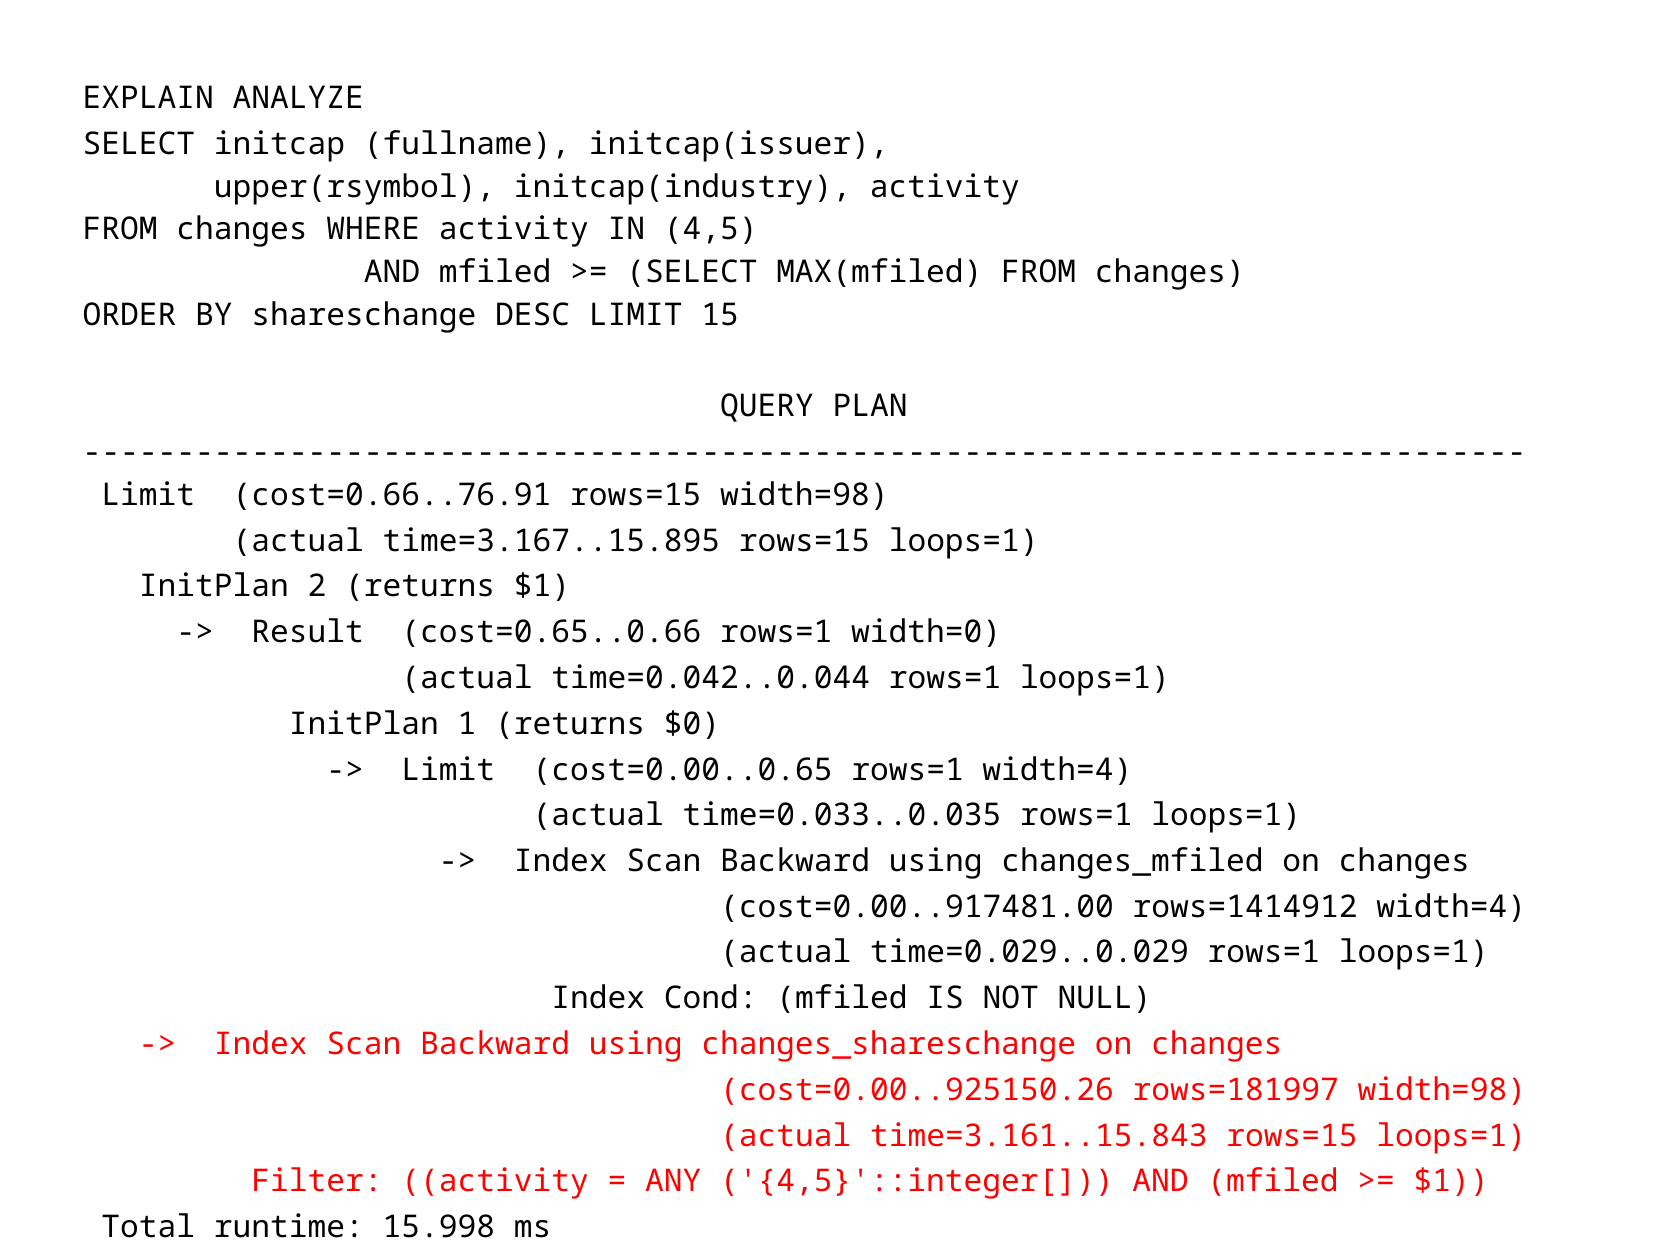

# EXPLAIN ANALYZE
SELECT initcap (fullname), initcap(issuer),
 upper(rsymbol), initcap(industry), activity
FROM changes WHERE activity IN (4,5)
 AND mfiled >= (SELECT MAX(mfiled) FROM changes)
ORDER BY shareschange DESC LIMIT 15
 QUERY PLAN
----------------------------------------------------------------------------- Limit (cost=0.66..76.91 rows=15 width=98)
 (actual time=3.167..15.895 rows=15 loops=1)
 InitPlan 2 (returns $1)
 -> Result (cost=0.65..0.66 rows=1 width=0)
 (actual time=0.042..0.044 rows=1 loops=1)
 InitPlan 1 (returns $0)
 -> Limit (cost=0.00..0.65 rows=1 width=4)
 (actual time=0.033..0.035 rows=1 loops=1)
 -> Index Scan Backward using changes_mfiled on changes
 (cost=0.00..917481.00 rows=1414912 width=4)
 (actual time=0.029..0.029 rows=1 loops=1)
 Index Cond: (mfiled IS NOT NULL)
 -> Index Scan Backward using changes_shareschange on changes
 (cost=0.00..925150.26 rows=181997 width=98)
 (actual time=3.161..15.843 rows=15 loops=1)
 Filter: ((activity = ANY ('{4,5}'::integer[])) AND (mfiled >= $1))
 Total runtime: 15.998 ms